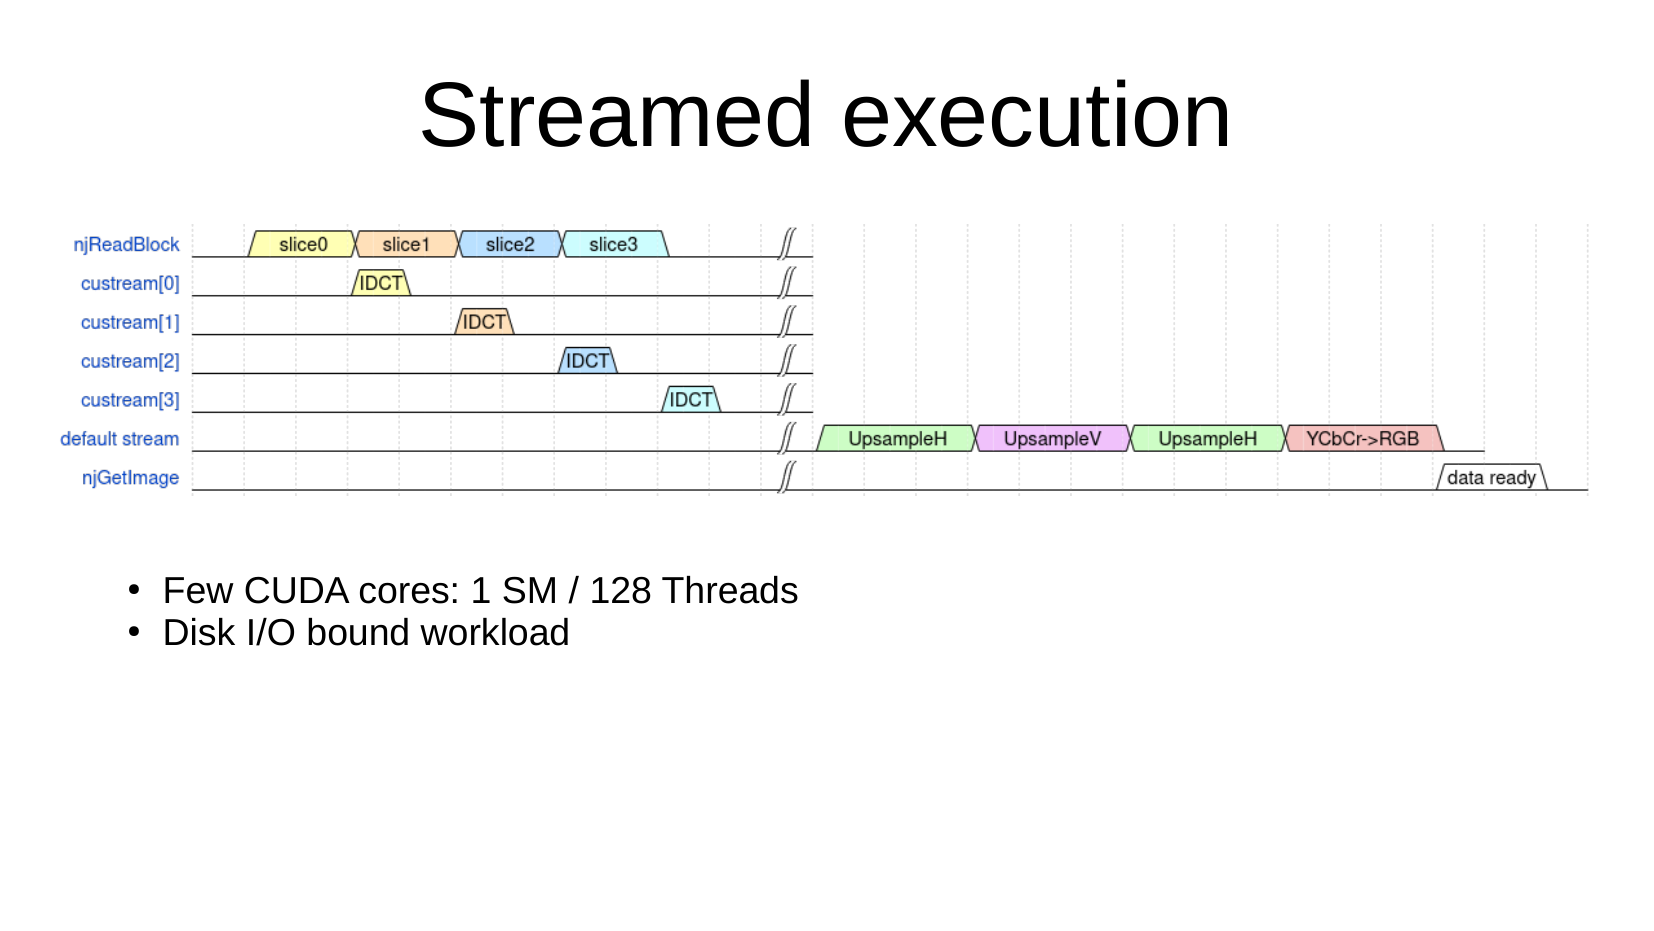

# Streamed execution
Few CUDA cores: 1 SM / 128 Threads
Disk I/O bound workload